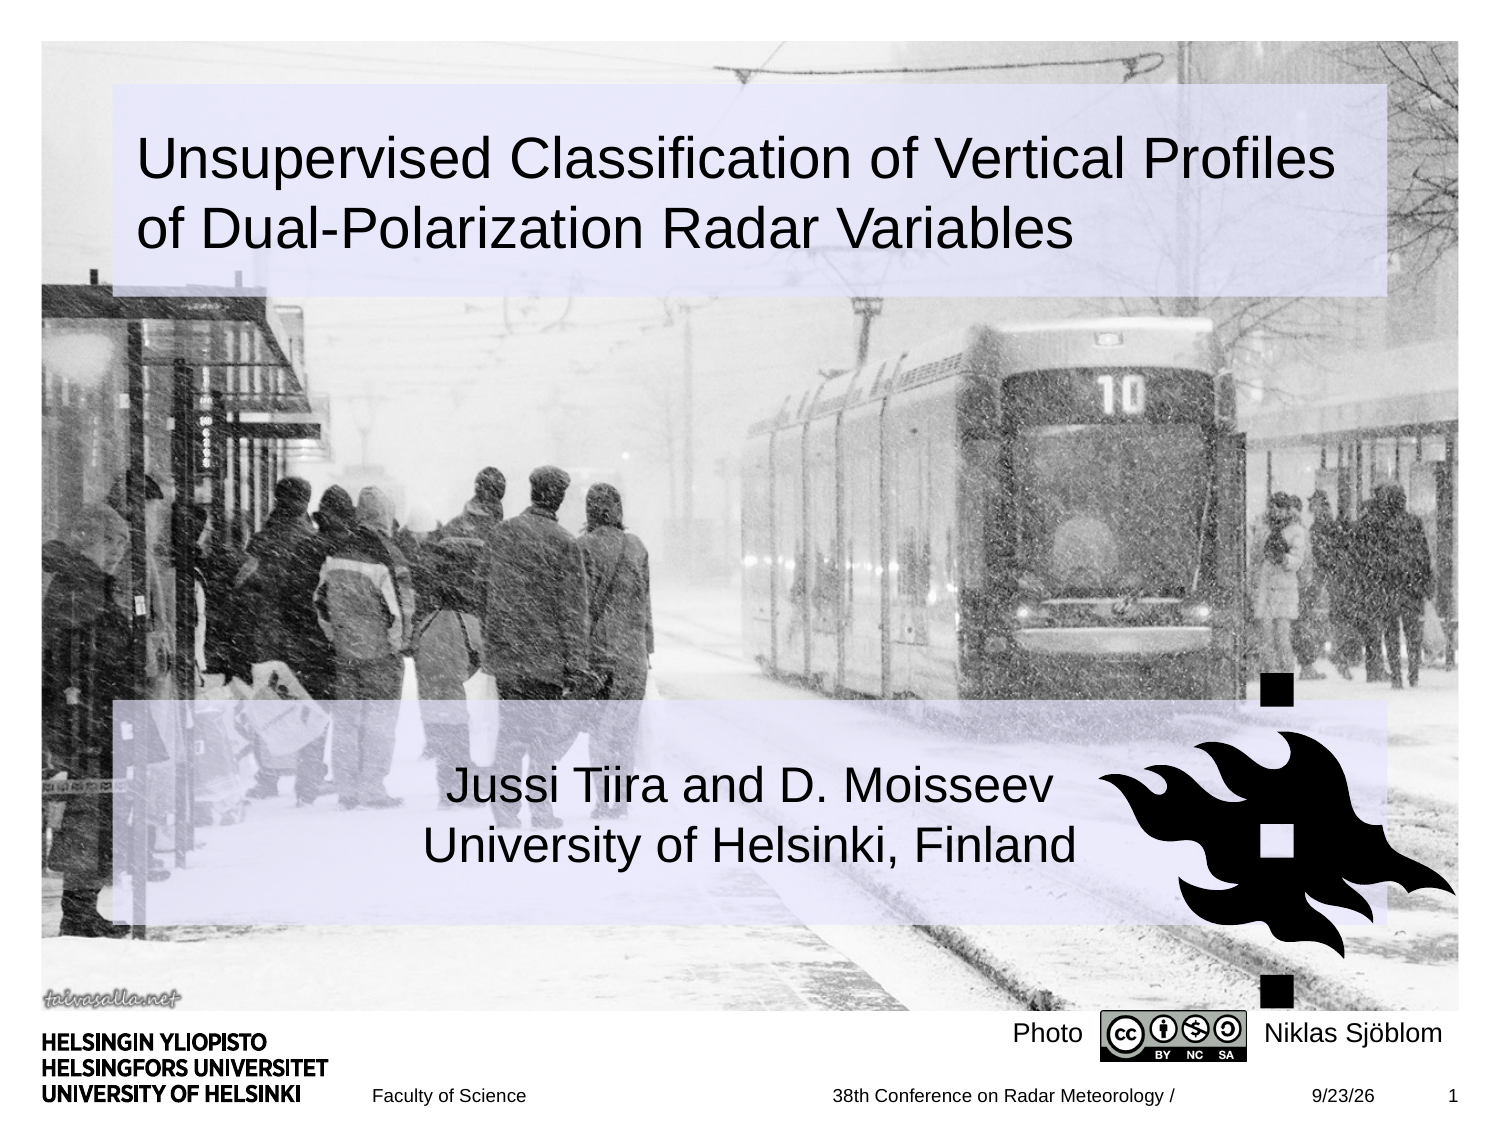

# Unsupervised Classification of Vertical Profiles of Dual-Polarization Radar Variables
Jussi Tiira and D. Moisseev
University of Helsinki, Finland
Photo		 	 Niklas Sjöblom
1
alatunniste